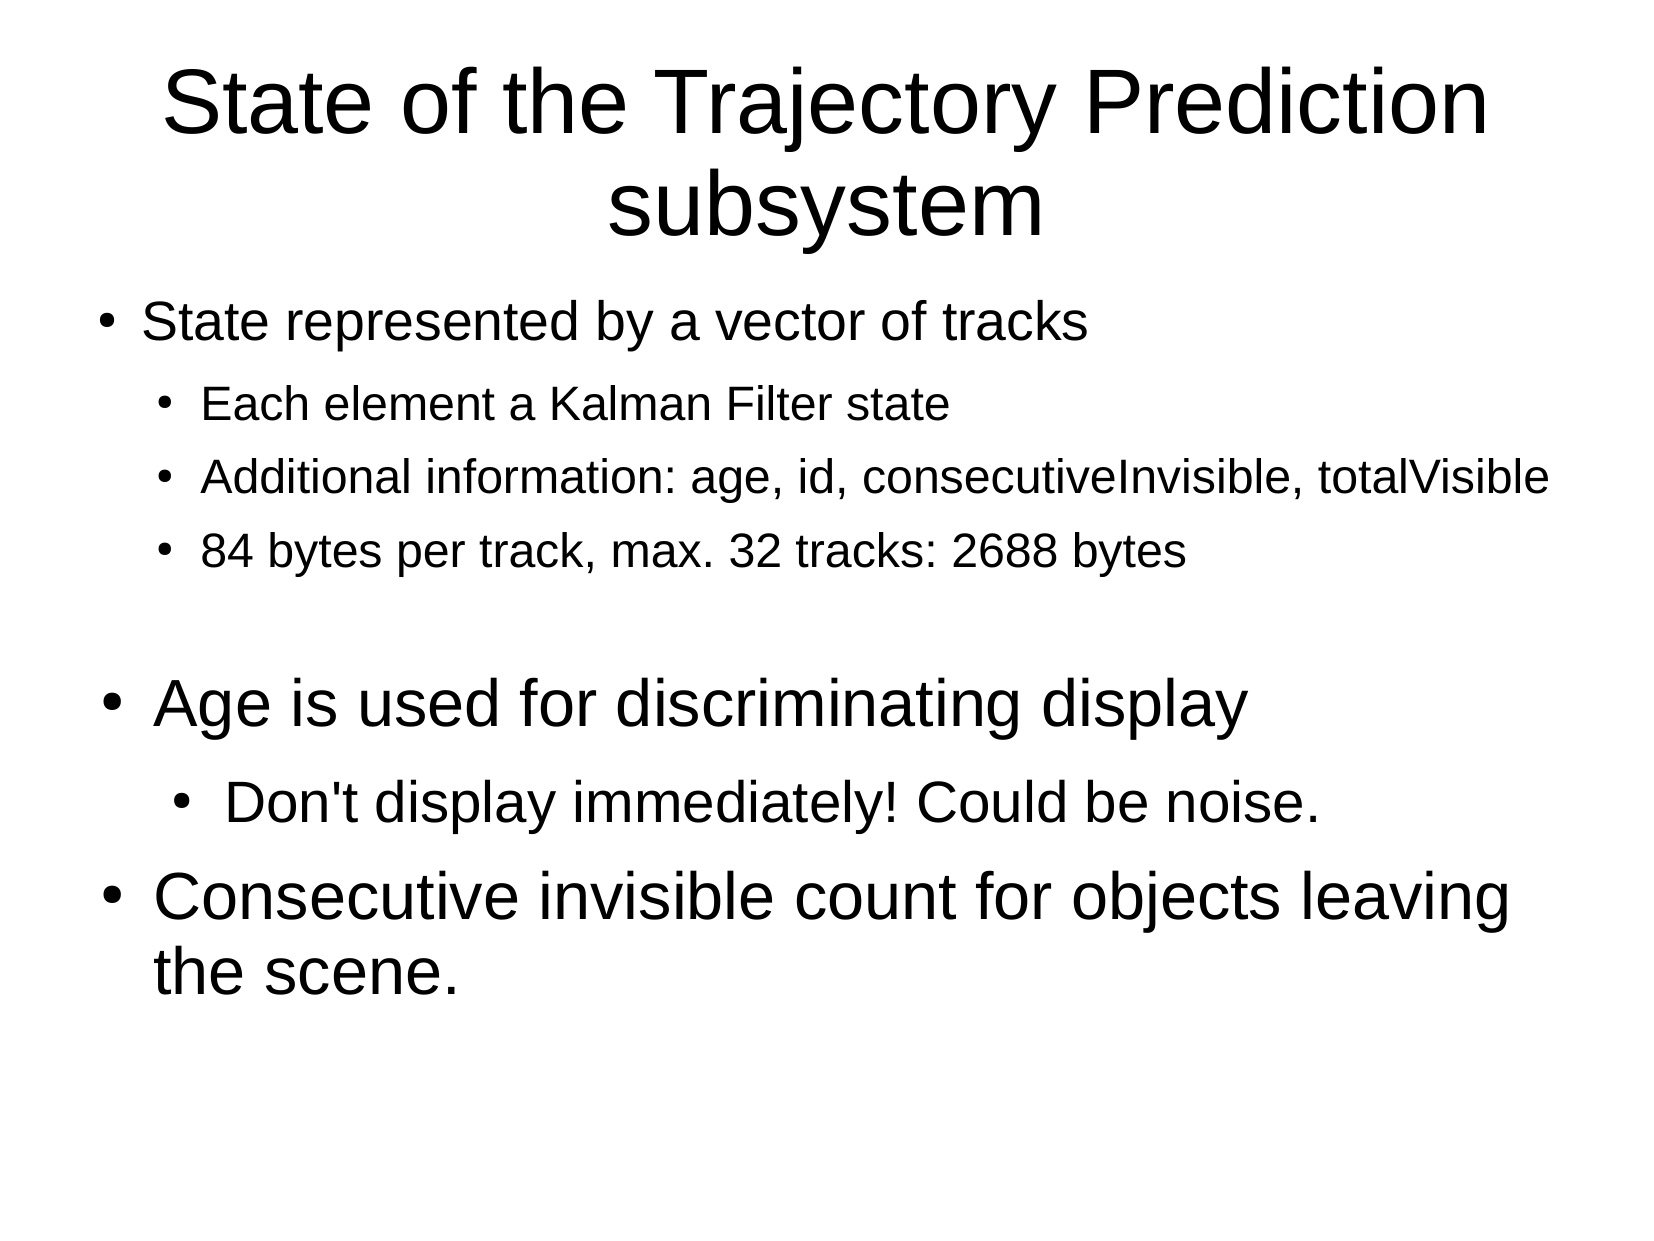

# State of the Trajectory Prediction subsystem
State represented by a vector of tracks
Each element a Kalman Filter state
Additional information: age, id, consecutiveInvisible, totalVisible
84 bytes per track, max. 32 tracks: 2688 bytes
Age is used for discriminating display
Don't display immediately! Could be noise.
Consecutive invisible count for objects leaving the scene.